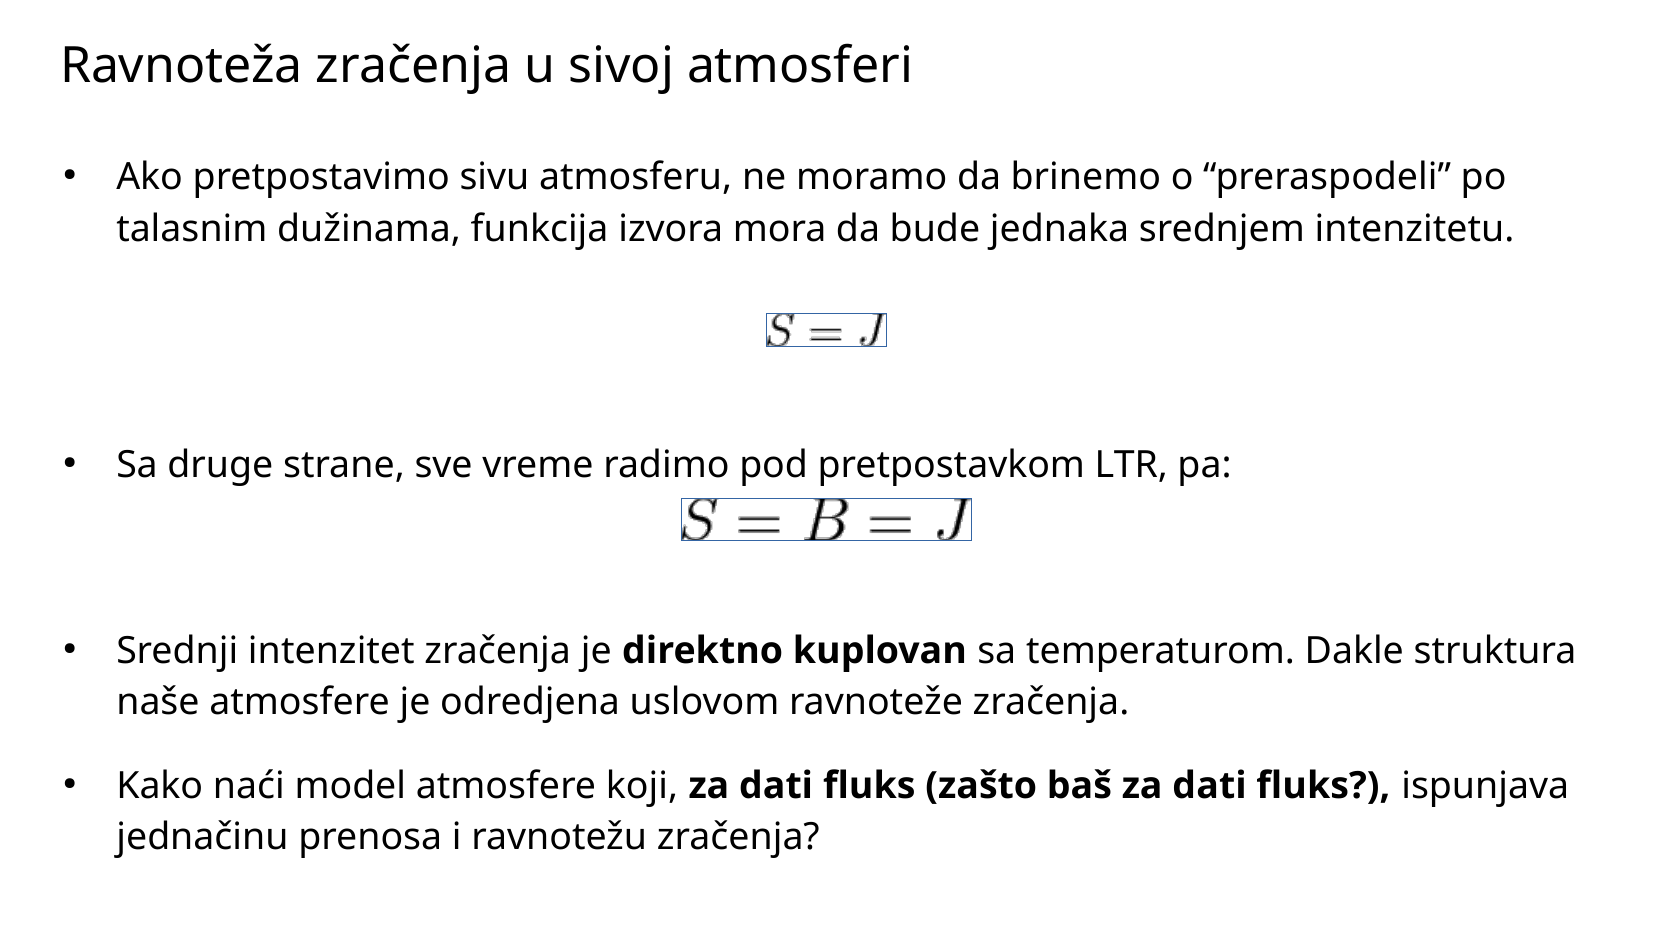

# Ravnoteža zračenja u sivoj atmosferi
Ako pretpostavimo sivu atmosferu, ne moramo da brinemo o “preraspodeli” po talasnim dužinama, funkcija izvora mora da bude jednaka srednjem intenzitetu.
Sa druge strane, sve vreme radimo pod pretpostavkom LTR, pa:
Srednji intenzitet zračenja je direktno kuplovan sa temperaturom. Dakle struktura naše atmosfere je odredjena uslovom ravnoteže zračenja.
Kako naći model atmosfere koji, za dati fluks (zašto baš za dati fluks?), ispunjava jednačinu prenosa i ravnotežu zračenja?